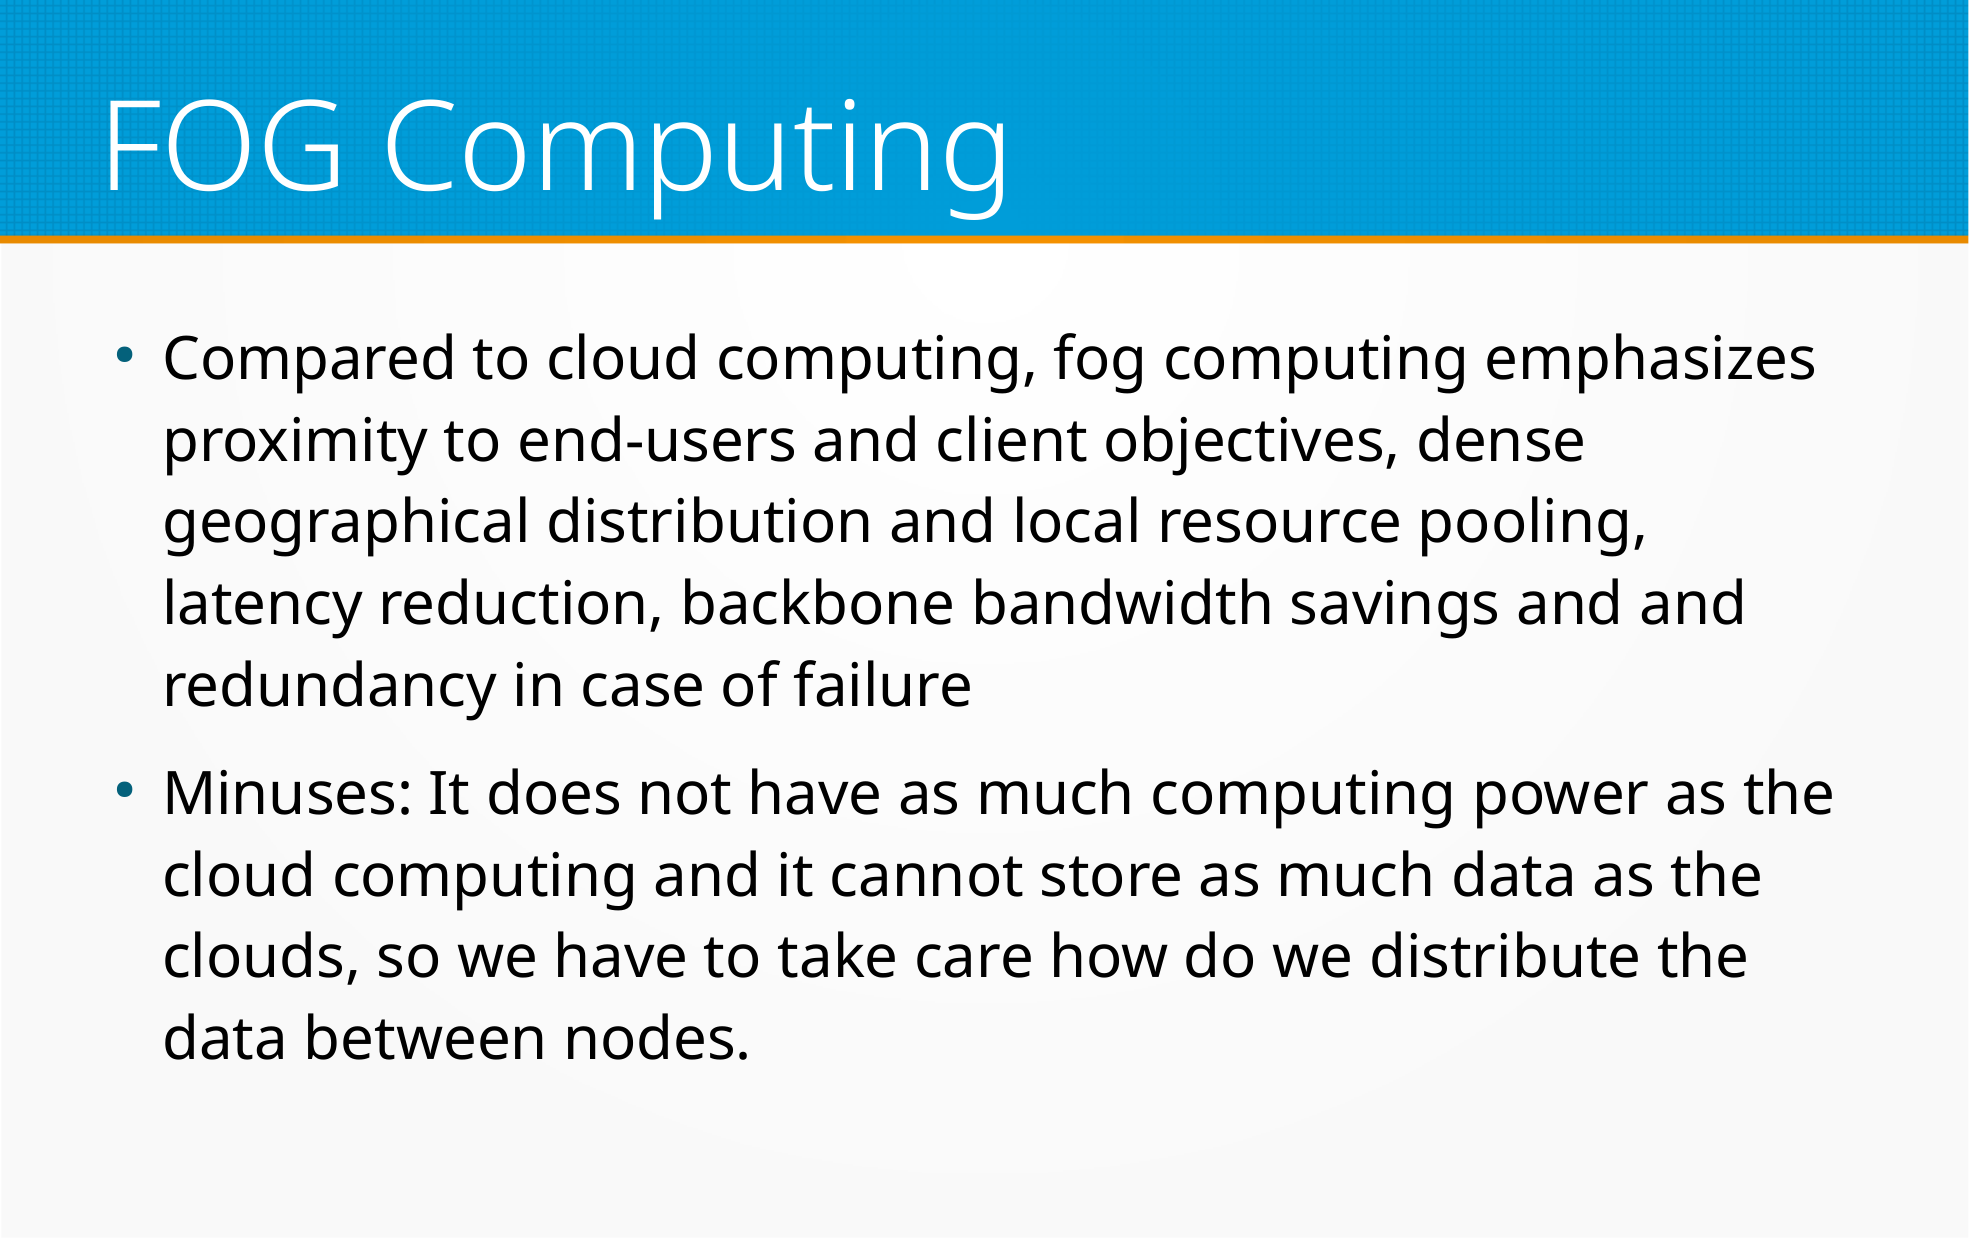

# FOG Computing
Compared to cloud computing, fog computing emphasizes proximity to end-users and client objectives, dense geographical distribution and local resource pooling, latency reduction, backbone bandwidth savings and and redundancy in case of failure
Minuses: It does not have as much computing power as the cloud computing and it cannot store as much data as the clouds, so we have to take care how do we distribute the data between nodes.